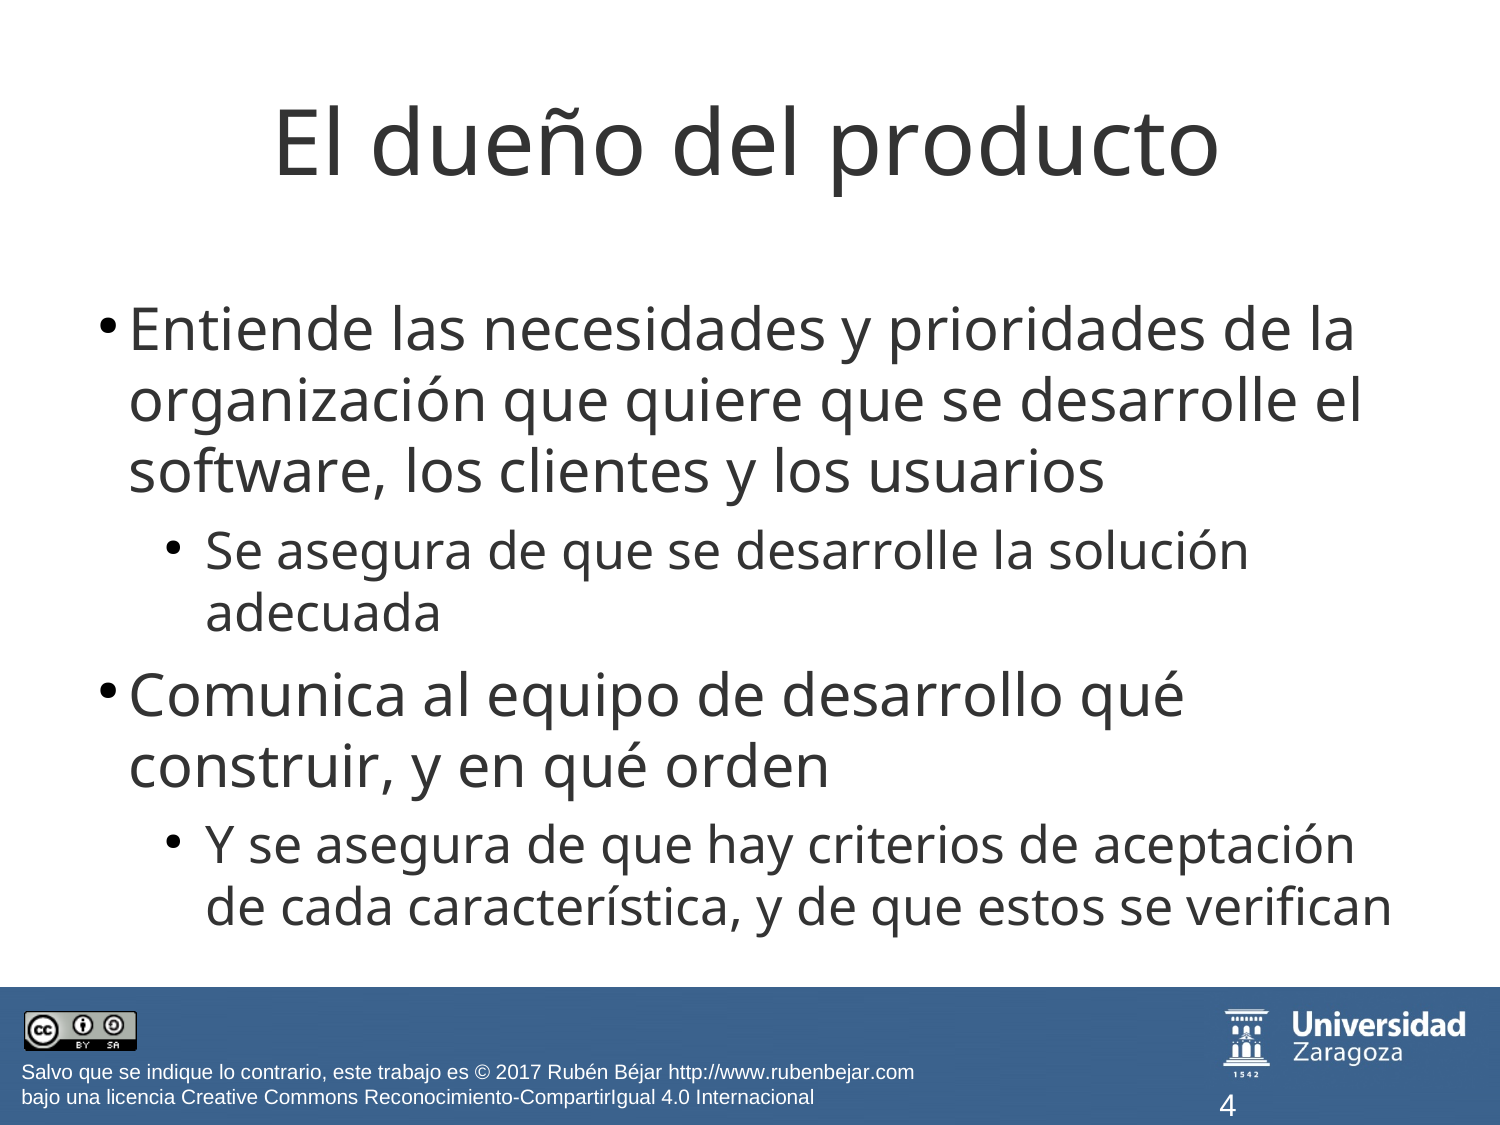

# El dueño del producto
Entiende las necesidades y prioridades de la organización que quiere que se desarrolle el software, los clientes y los usuarios
Se asegura de que se desarrolle la solución adecuada
Comunica al equipo de desarrollo qué construir, y en qué orden
Y se asegura de que hay criterios de aceptación de cada característica, y de que estos se verifican